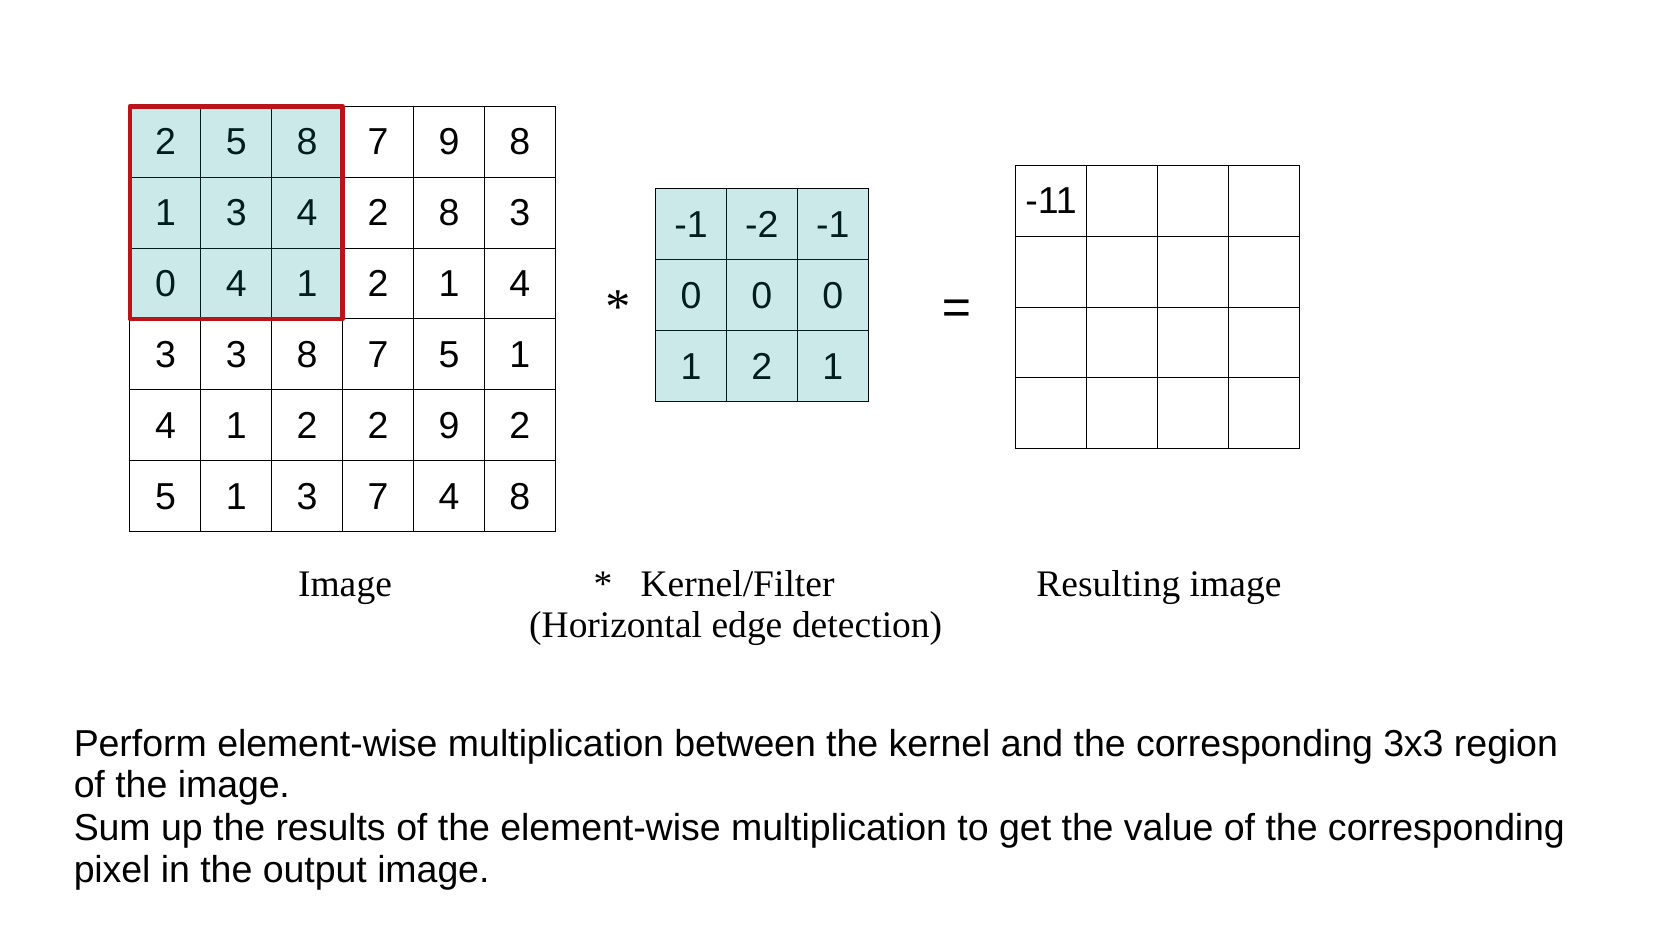

2
5
8
8
7
8
9
8
8
-11
8
1
3
4
8
2
8
8
8
3
-1
-2
-1
0
4
1
8
2
8
1
8
4
0
0
0
*
=
3
3
8
7
5
1
1
2
1
4
1
2
2
9
2
5
1
3
7
4
8
Image 		* Kernel/Filter			Resulting image
			 (Horizontal edge detection)
Perform element-wise multiplication between the kernel and the corresponding 3x3 region of the image.
Sum up the results of the element-wise multiplication to get the value of the corresponding pixel in the output image.